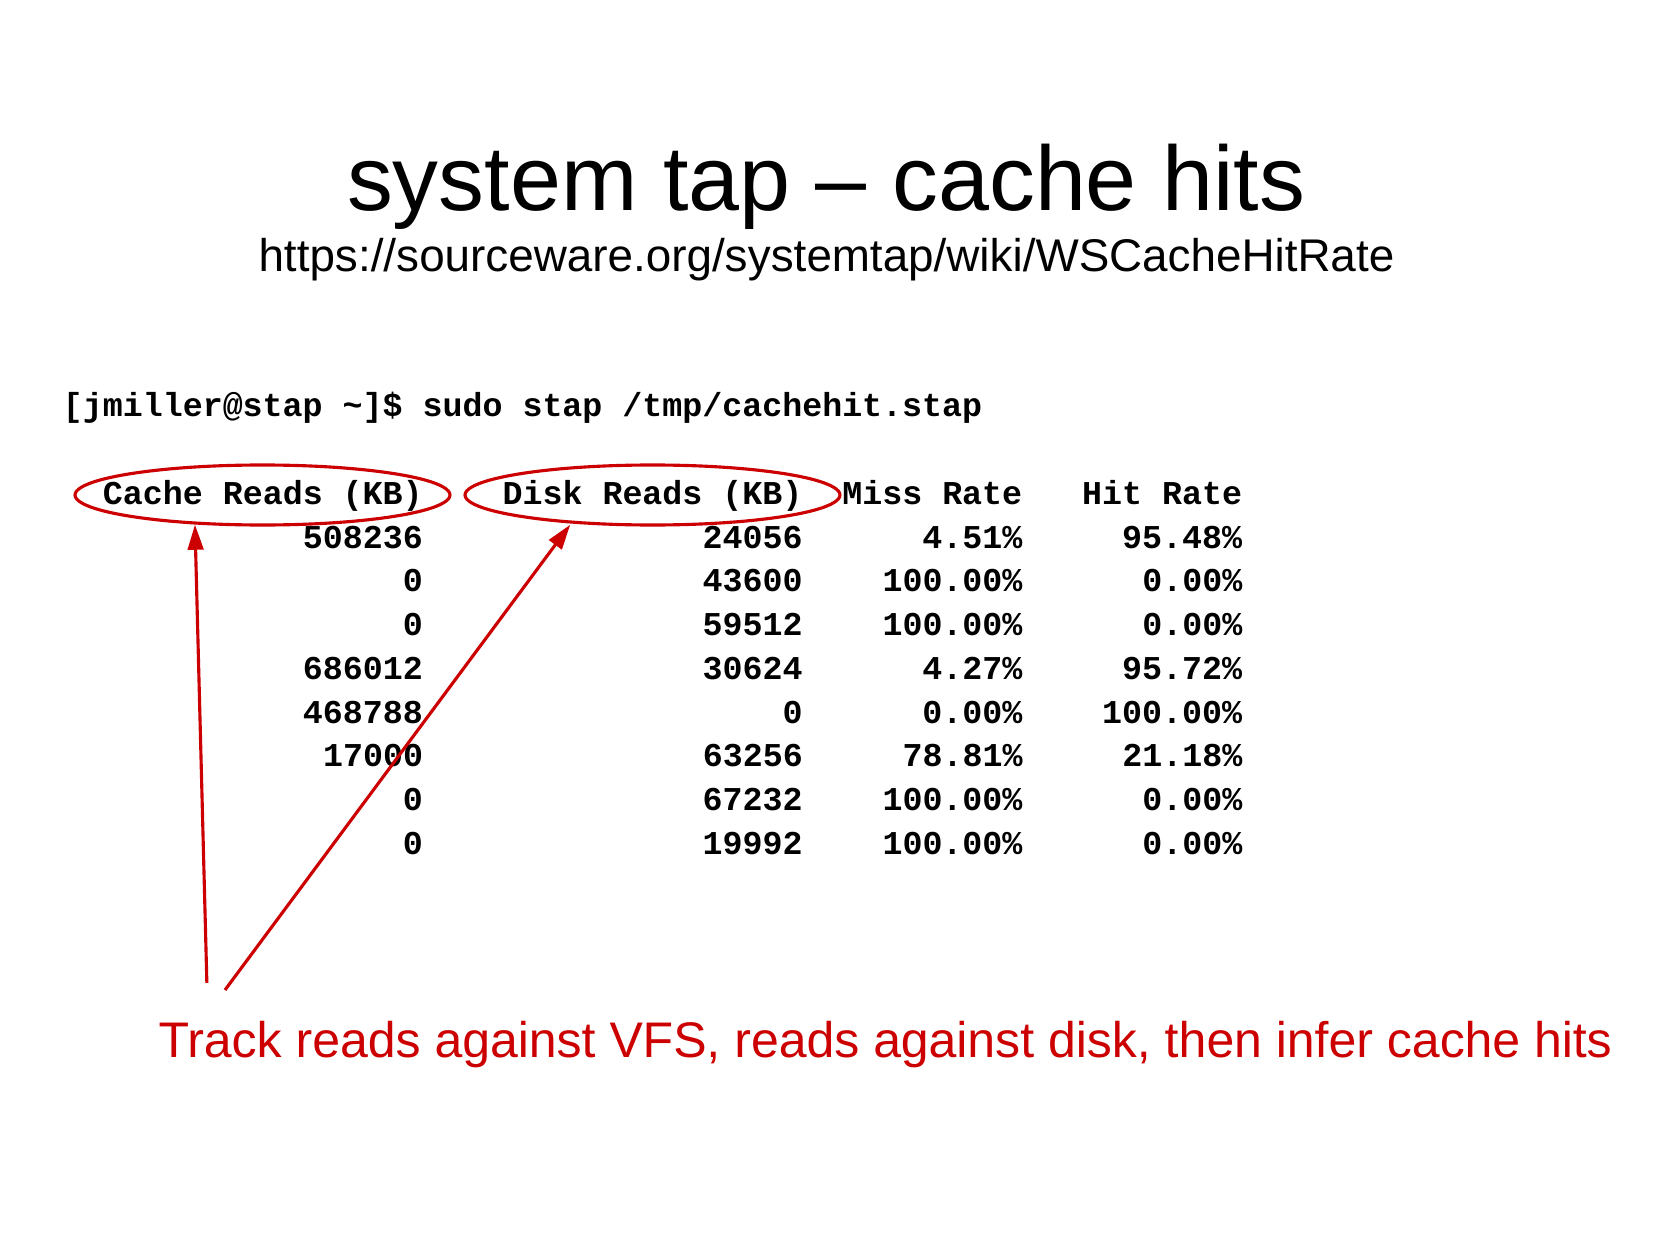

# system tap – cache hits https://sourceware.org/systemtap/wiki/WSCacheHitRate
[jmiller@stap ~]$ sudo stap /tmp/cachehit.stap
 Cache Reads (KB) Disk Reads (KB) Miss Rate Hit Rate
 508236 24056 4.51% 95.48%
 0 43600 100.00% 0.00%
 0 59512 100.00% 0.00%
 686012 30624 4.27% 95.72%
 468788 0 0.00% 100.00%
 17000 63256 78.81% 21.18%
 0 67232 100.00% 0.00%
 0 19992 100.00% 0.00%
Track reads against VFS, reads against disk, then infer cache hits